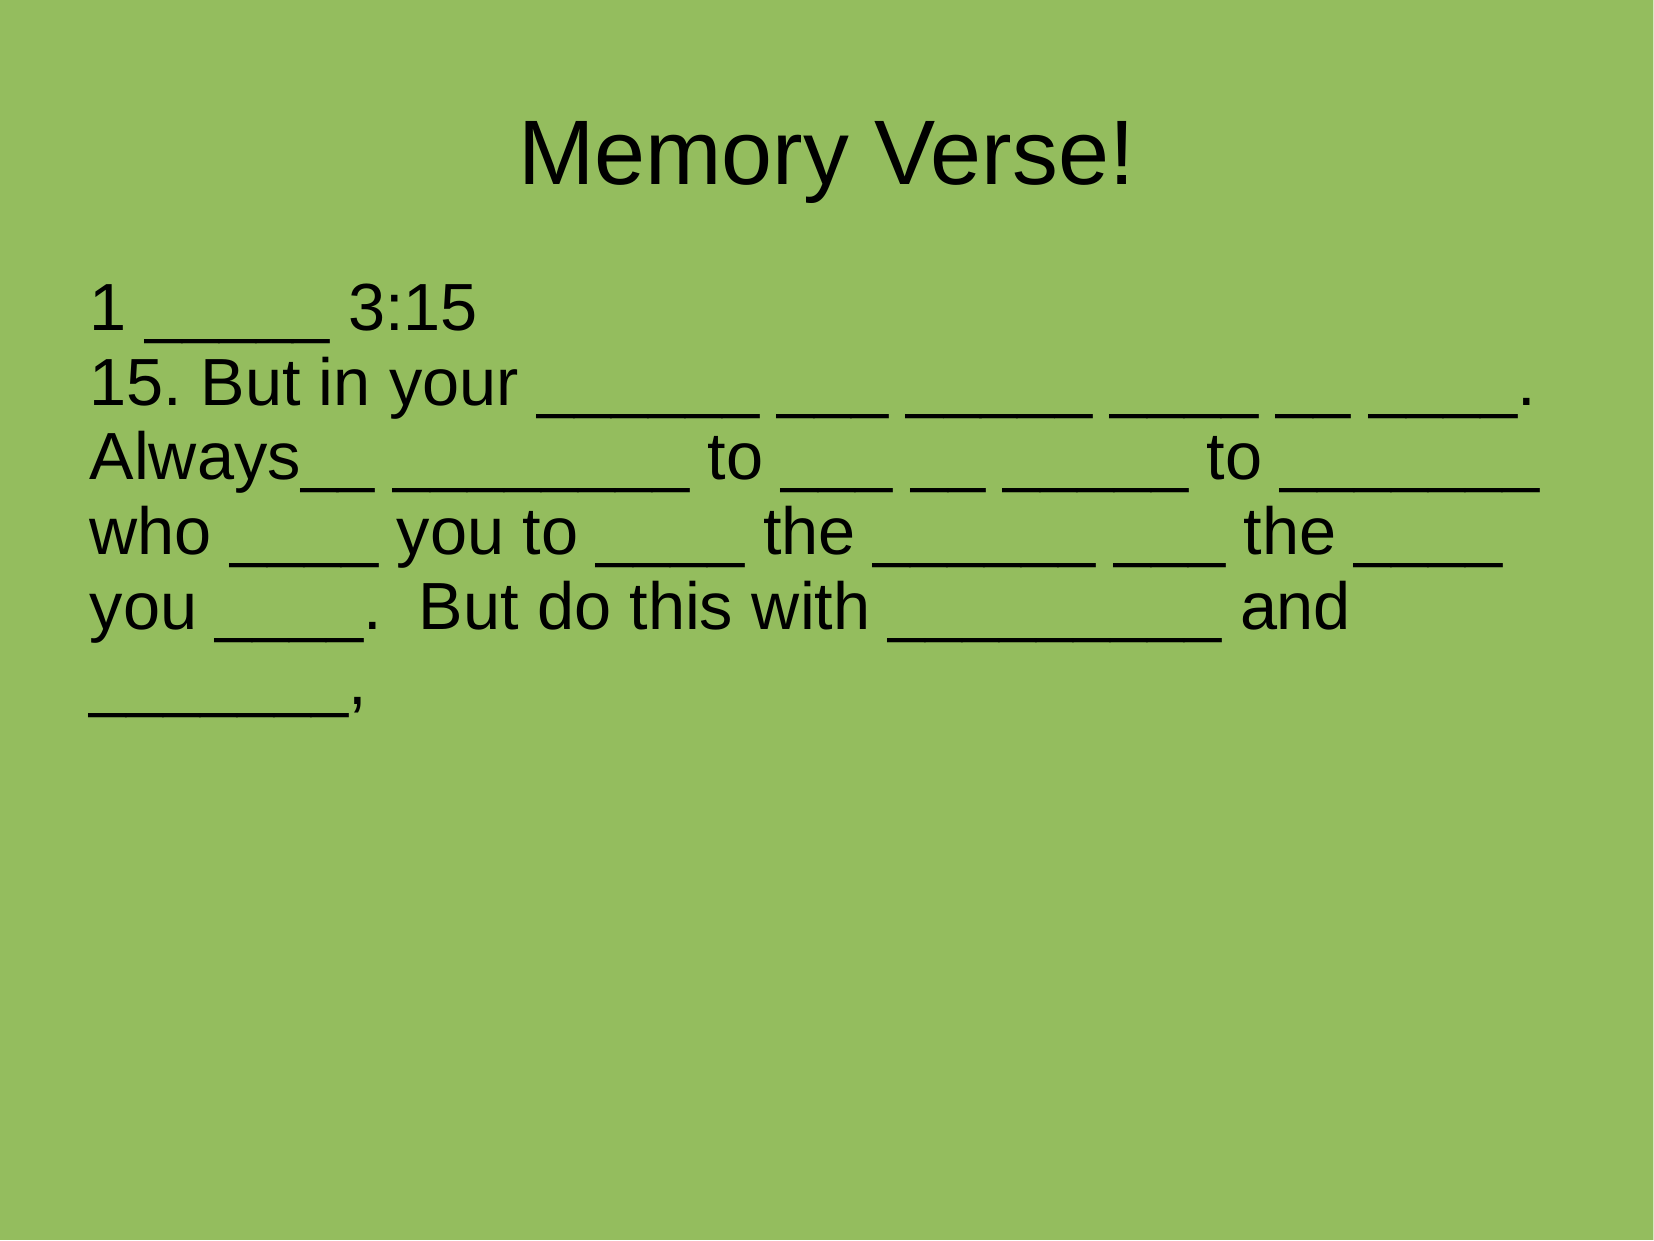

# Memory Verse!
1 _____ 3:15
15. But in your ______ ___ _____ ____ __ ____. Always__ ________ to ___ __ _____ to _______ who ____ you to ____ the ______ ___ the ____ you ____. But do this with _________ and _______,